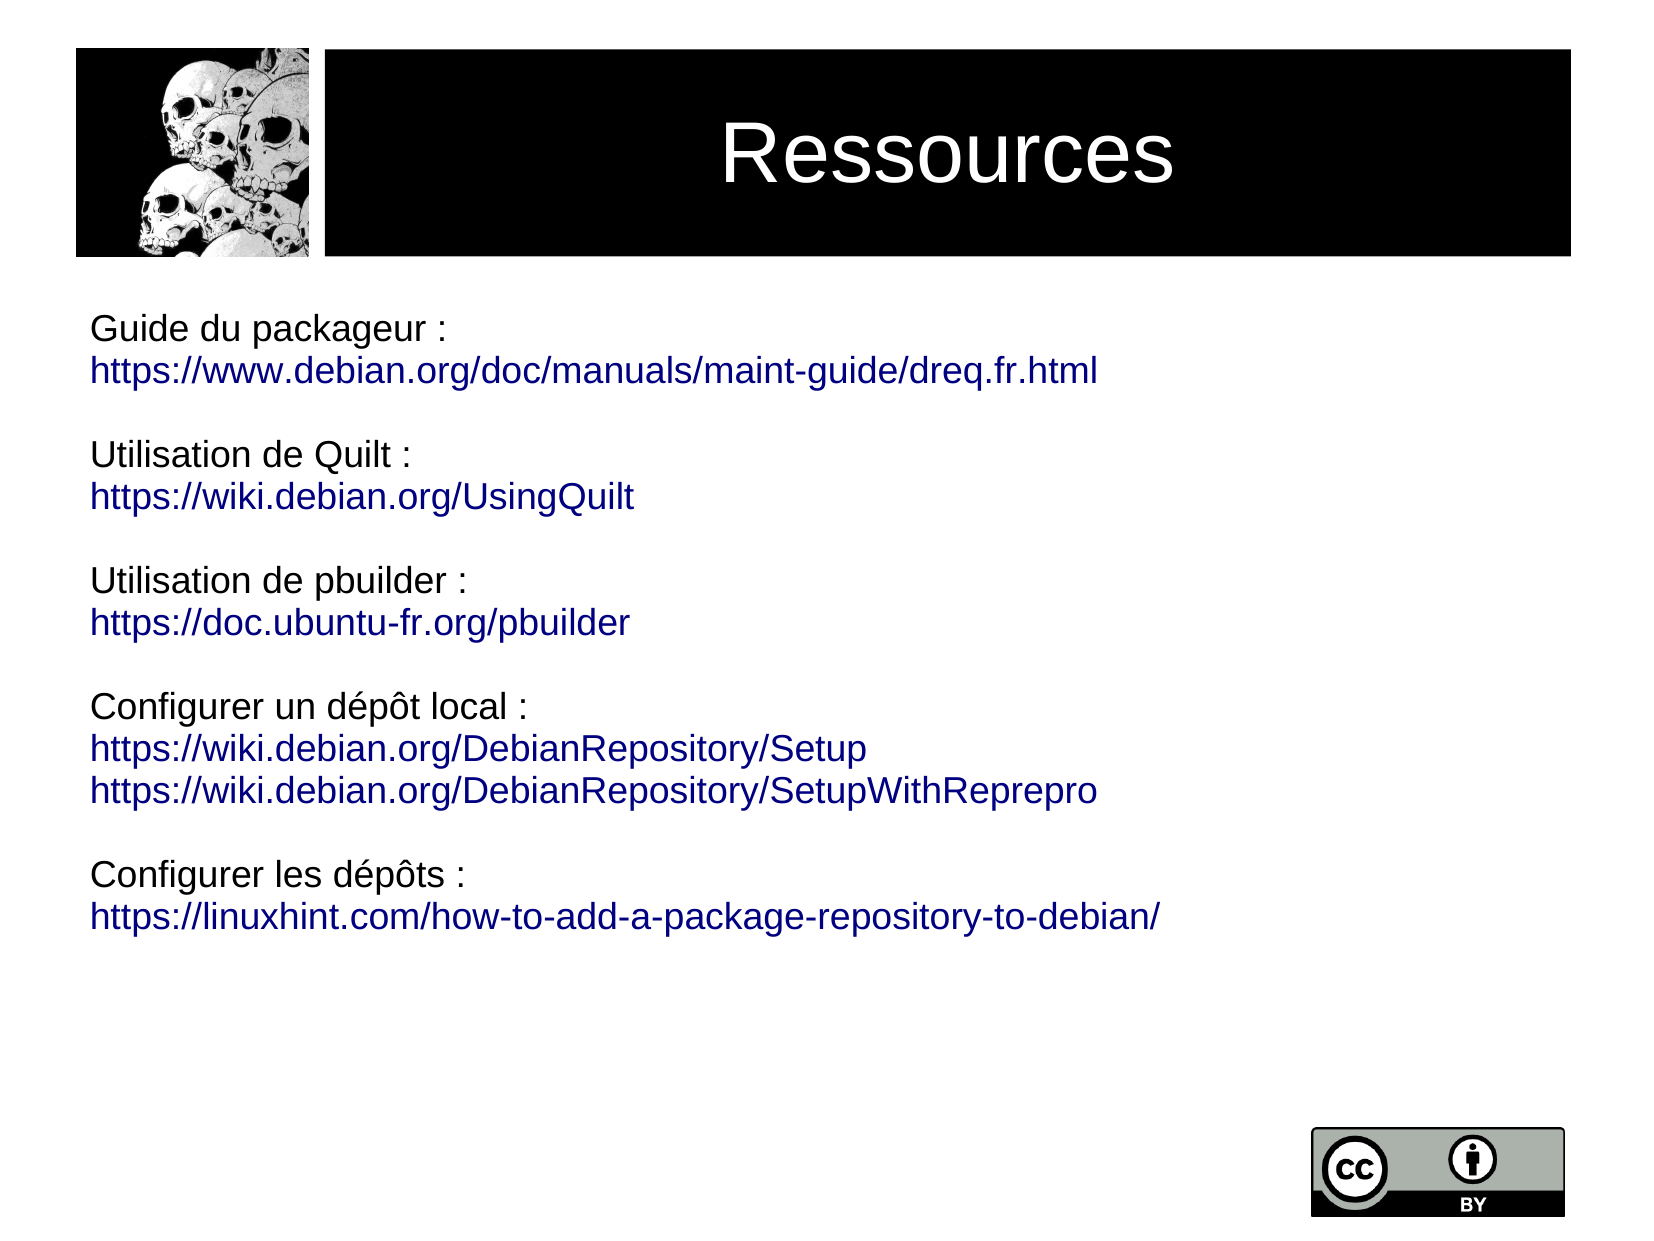

# Ressources
Guide du packageur :
https://www.debian.org/doc/manuals/maint-guide/dreq.fr.html
Utilisation de Quilt :
https://wiki.debian.org/UsingQuilt
Utilisation de pbuilder :
https://doc.ubuntu-fr.org/pbuilder
Configurer un dépôt local :
https://wiki.debian.org/DebianRepository/Setup
https://wiki.debian.org/DebianRepository/SetupWithReprepro
Configurer les dépôts :
https://linuxhint.com/how-to-add-a-package-repository-to-debian/